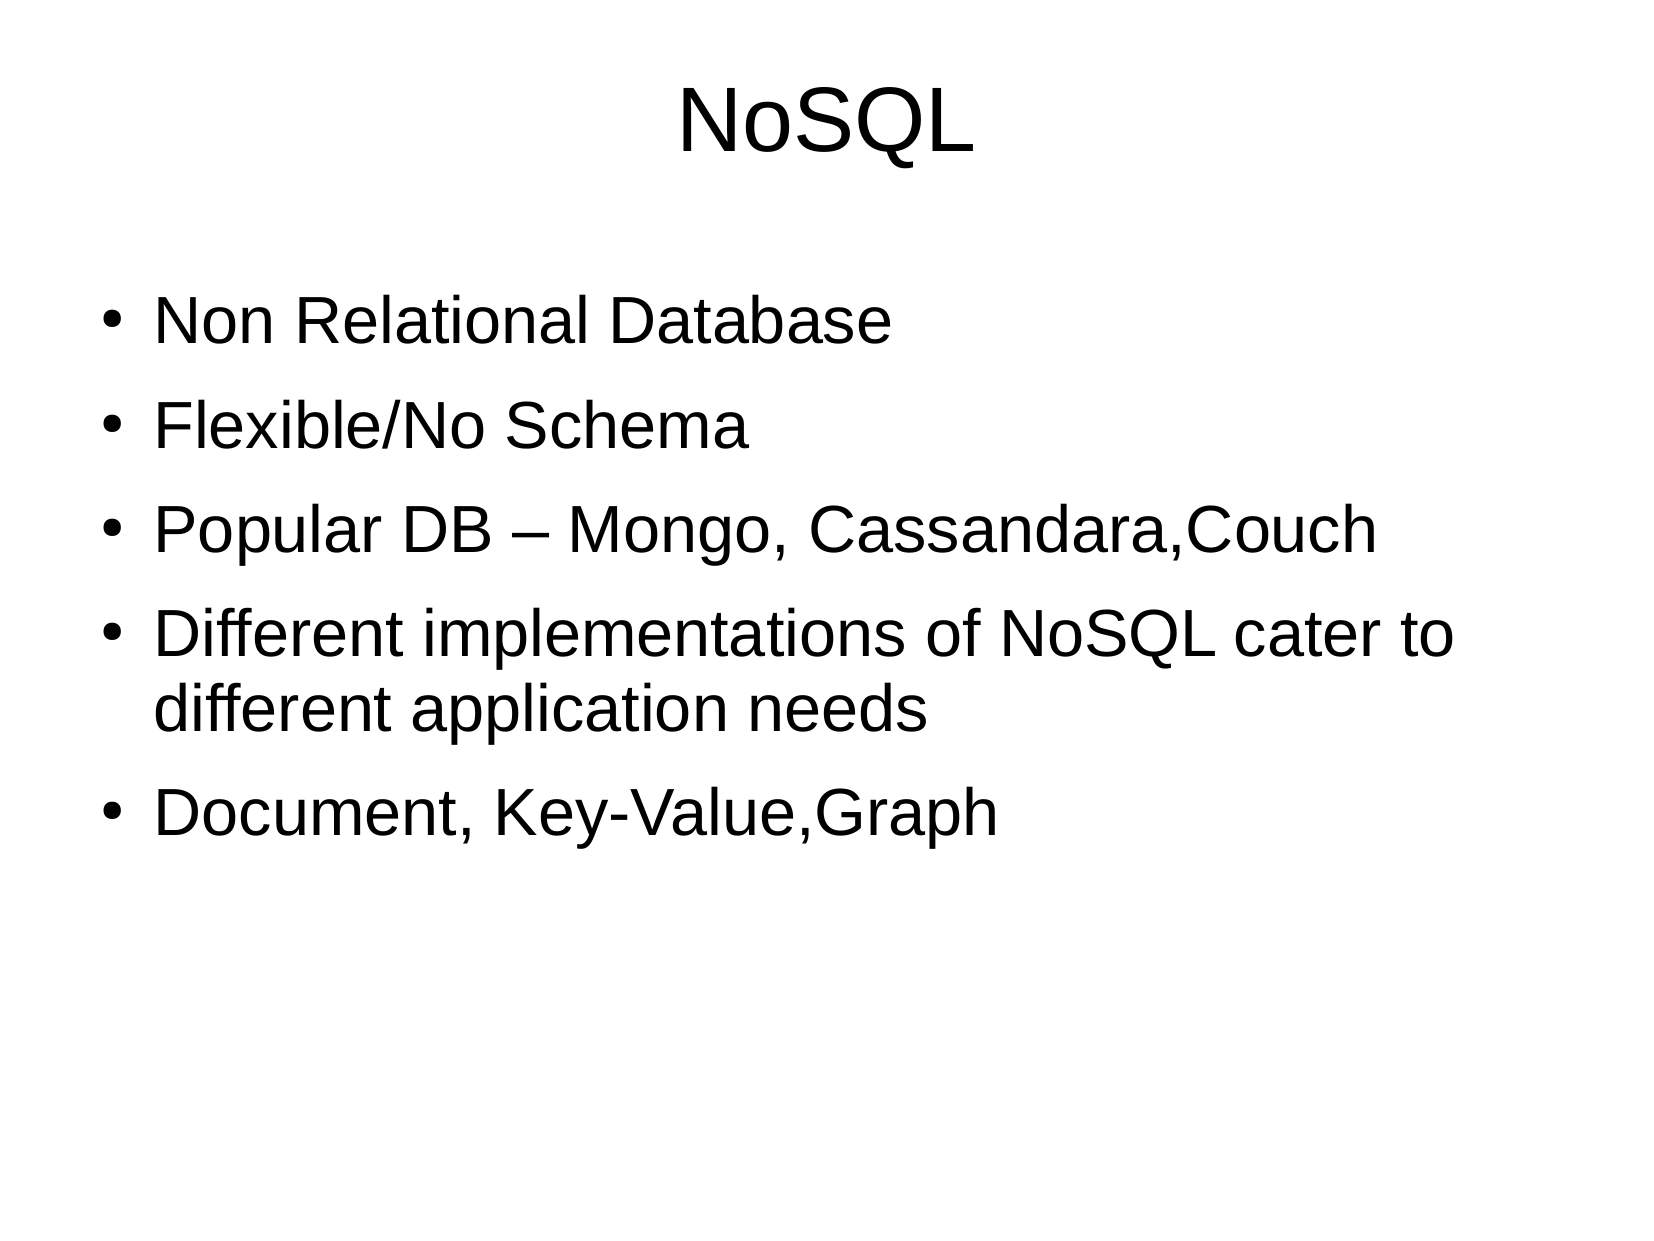

# NoSQL
Non Relational Database
Flexible/No Schema
Popular DB – Mongo, Cassandara,Couch
Different implementations of NoSQL cater to different application needs
Document, Key-Value,Graph